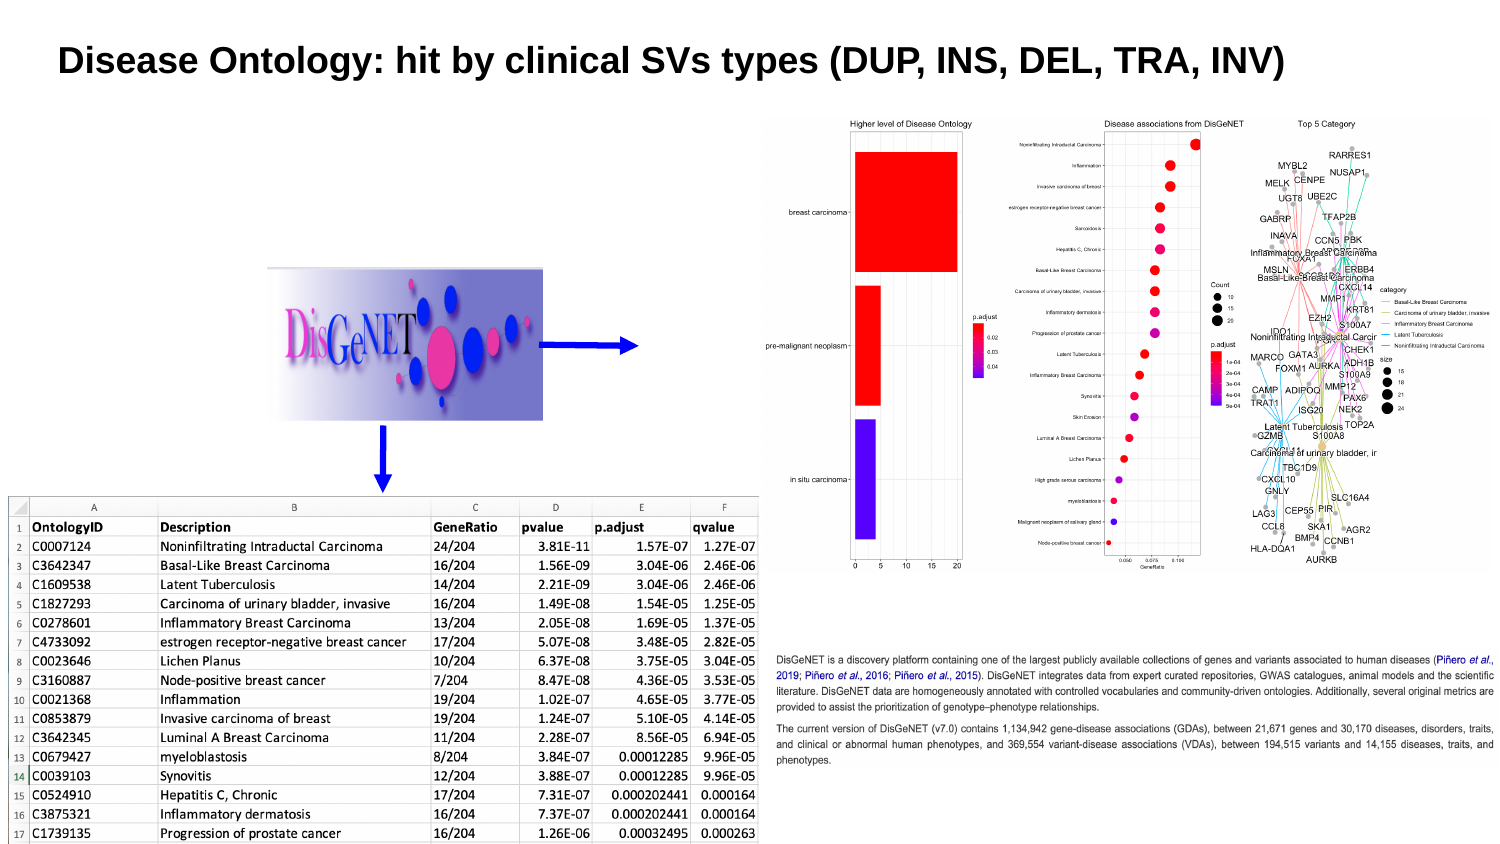

# Disease Ontology: hit by clinical SVs types (DUP, INS, DEL, TRA, INV)